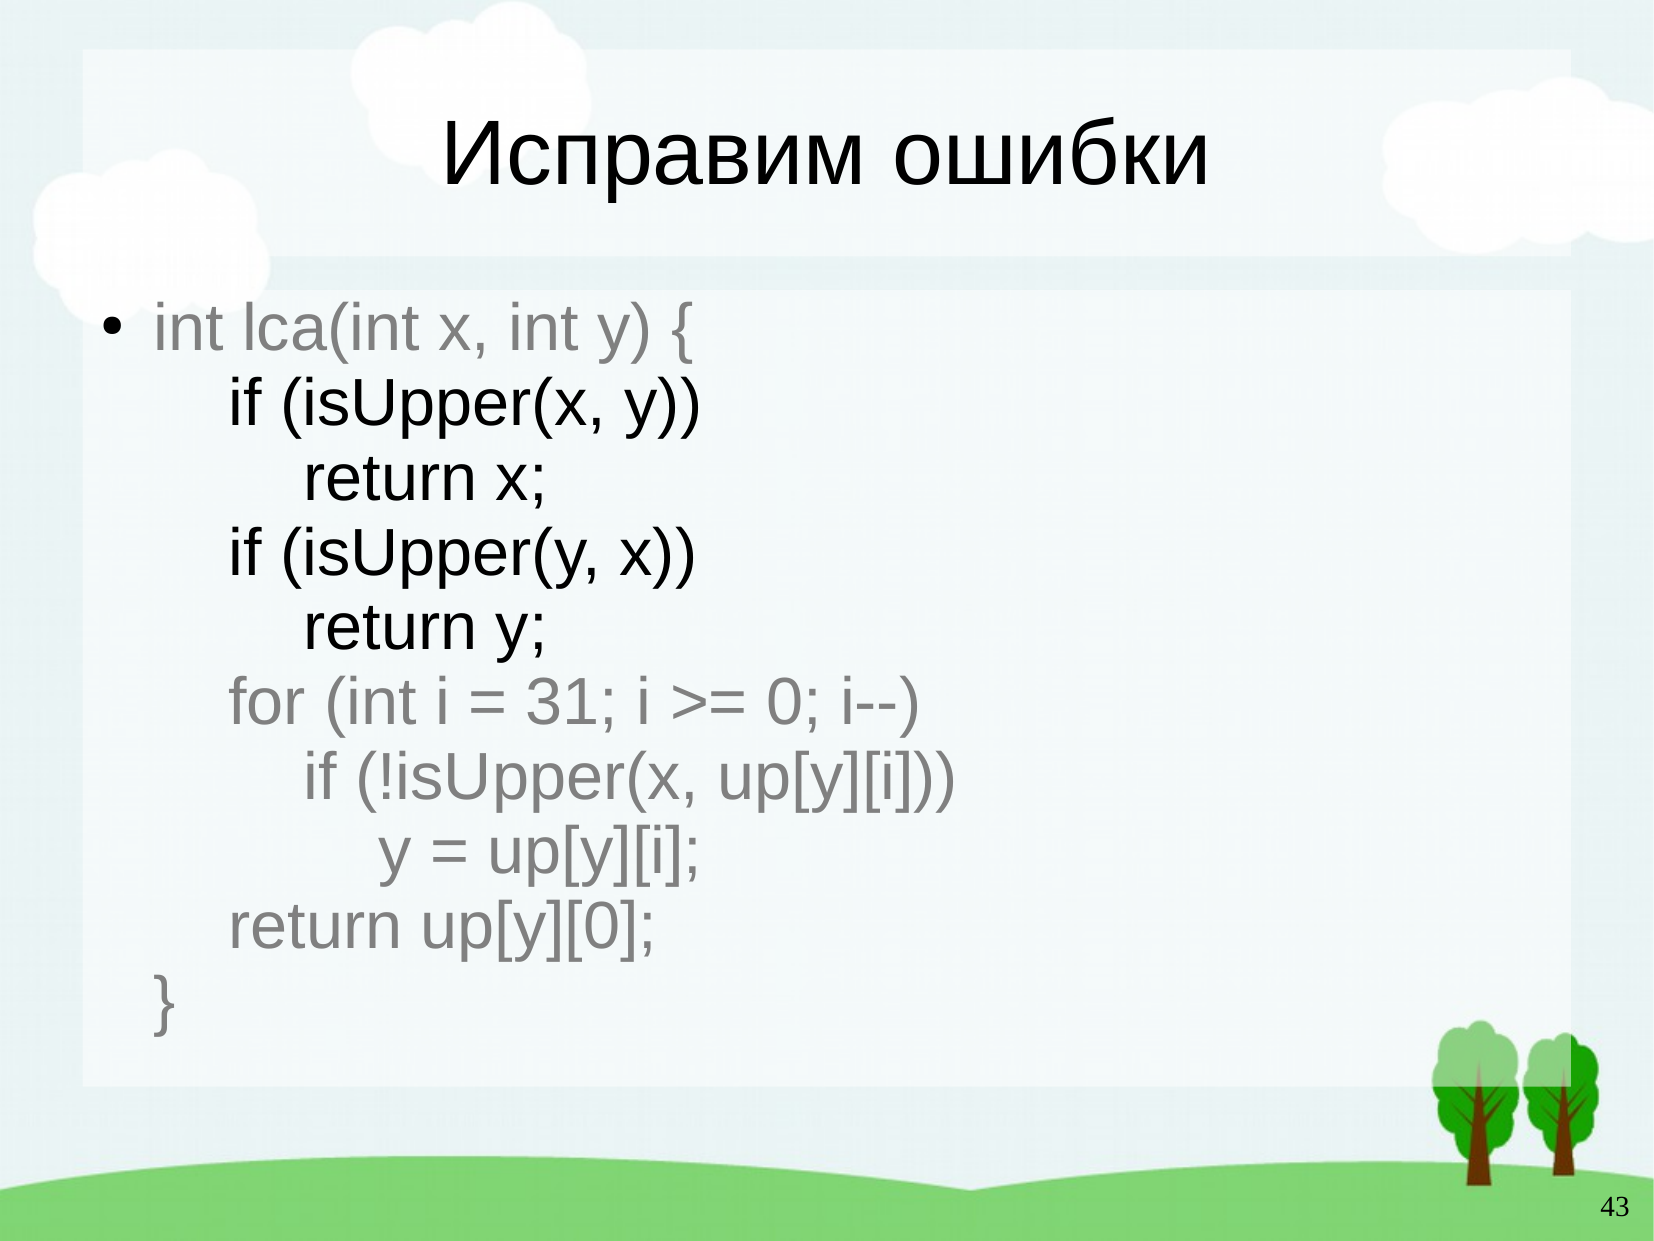

# Исправим ошибки
int lca(int x, int y) {
	if (isUpper(x, y))
		return x;
	if (isUpper(y, x))
		return y;
	for (int i = 31; i >= 0; i--)
		if (!isUpper(x, up[y][i]))
			y = up[y][i];
	return up[y][0];
}
43